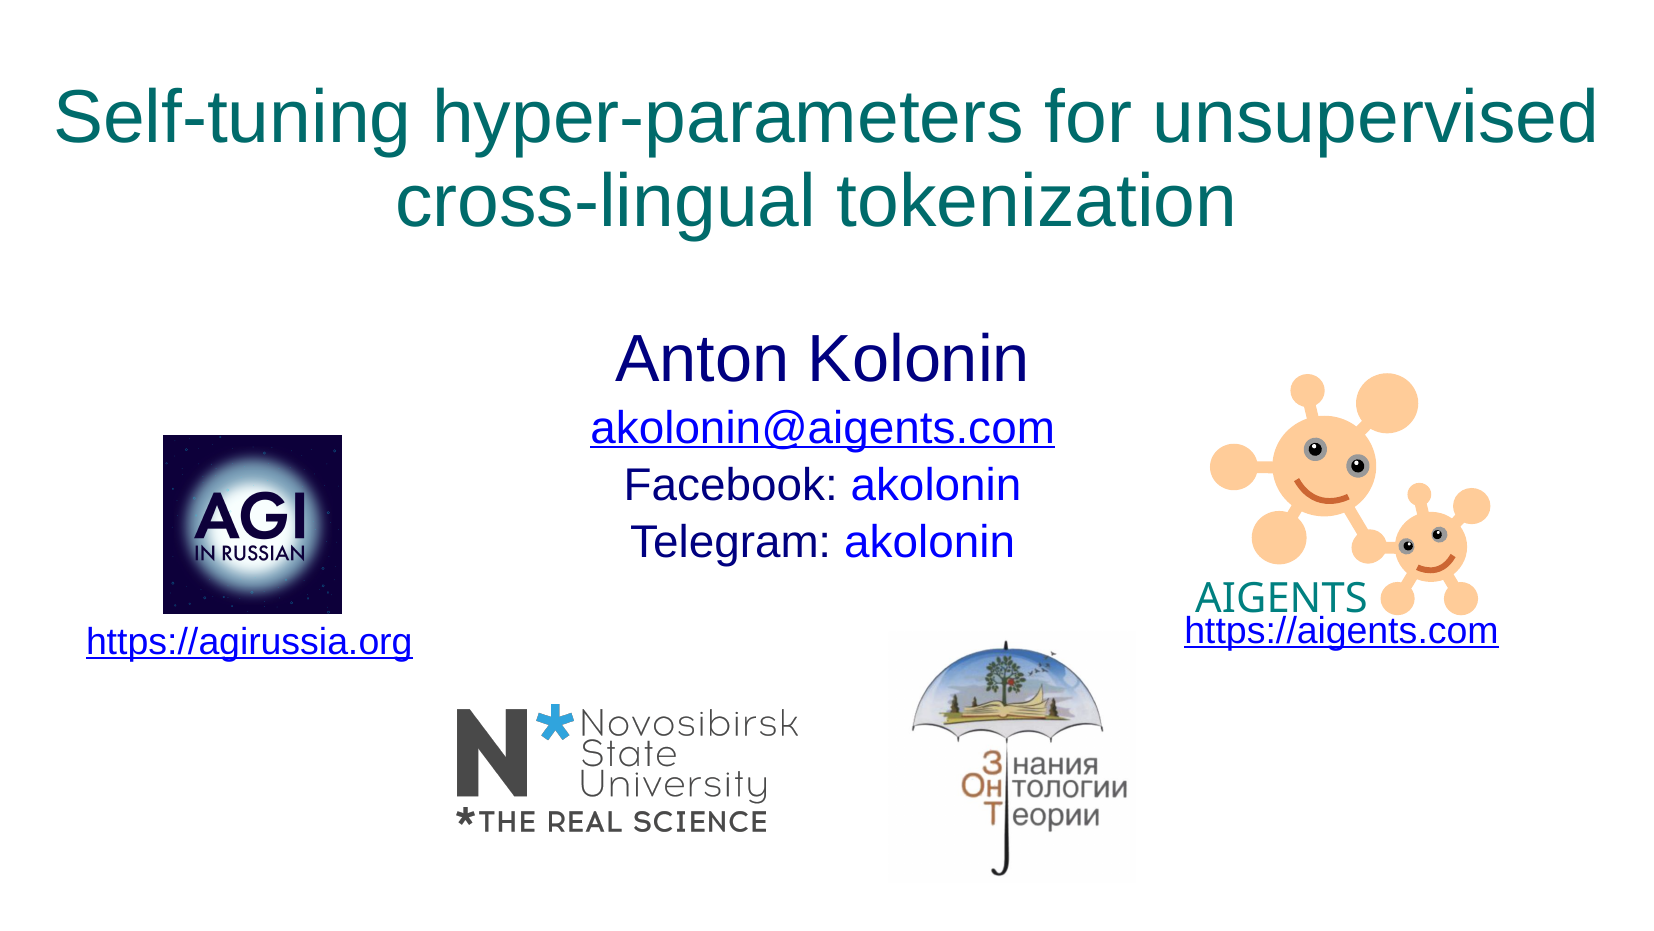

Self-tuning hyper-parameters for unsupervised cross-lingual tokenization
Anton Kolonin
akolonin@aigents.com
Facebook: akolonin
Telegram: akolonin
AIGENTS
https://agirussia.org
https://aigents.com